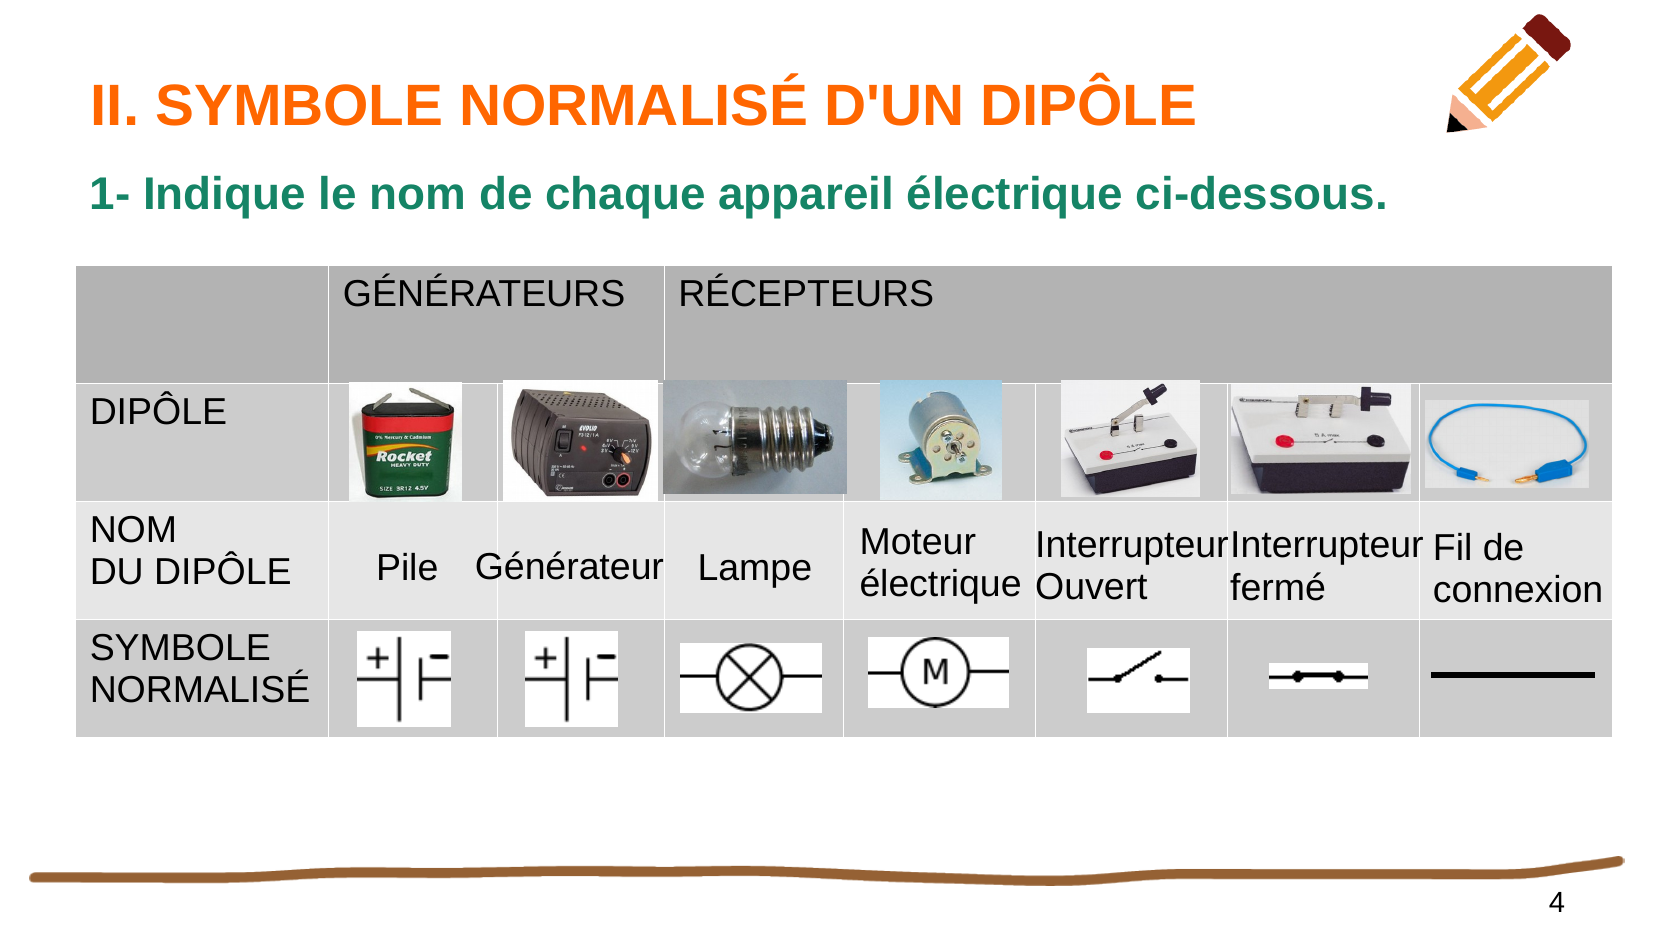

# II. SYMBOLE NORMALISÉ D'UN DIPÔLE
1- Indique le nom de chaque appareil électrique ci-dessous.
| | GÉNÉRATEURS | | RÉCEPTEURS | | | | |
| --- | --- | --- | --- | --- | --- | --- | --- |
| DIPÔLE | | | | | | | |
| NOM DU DIPÔLE | | | | | | | |
| SYMBOLE NORMALISÉ | | | | | | | |
Moteur
électrique
Interrupteur
Ouvert
Interrupteur
fermé
Fil de
connexion
Générateur
Pile
Lampe
4